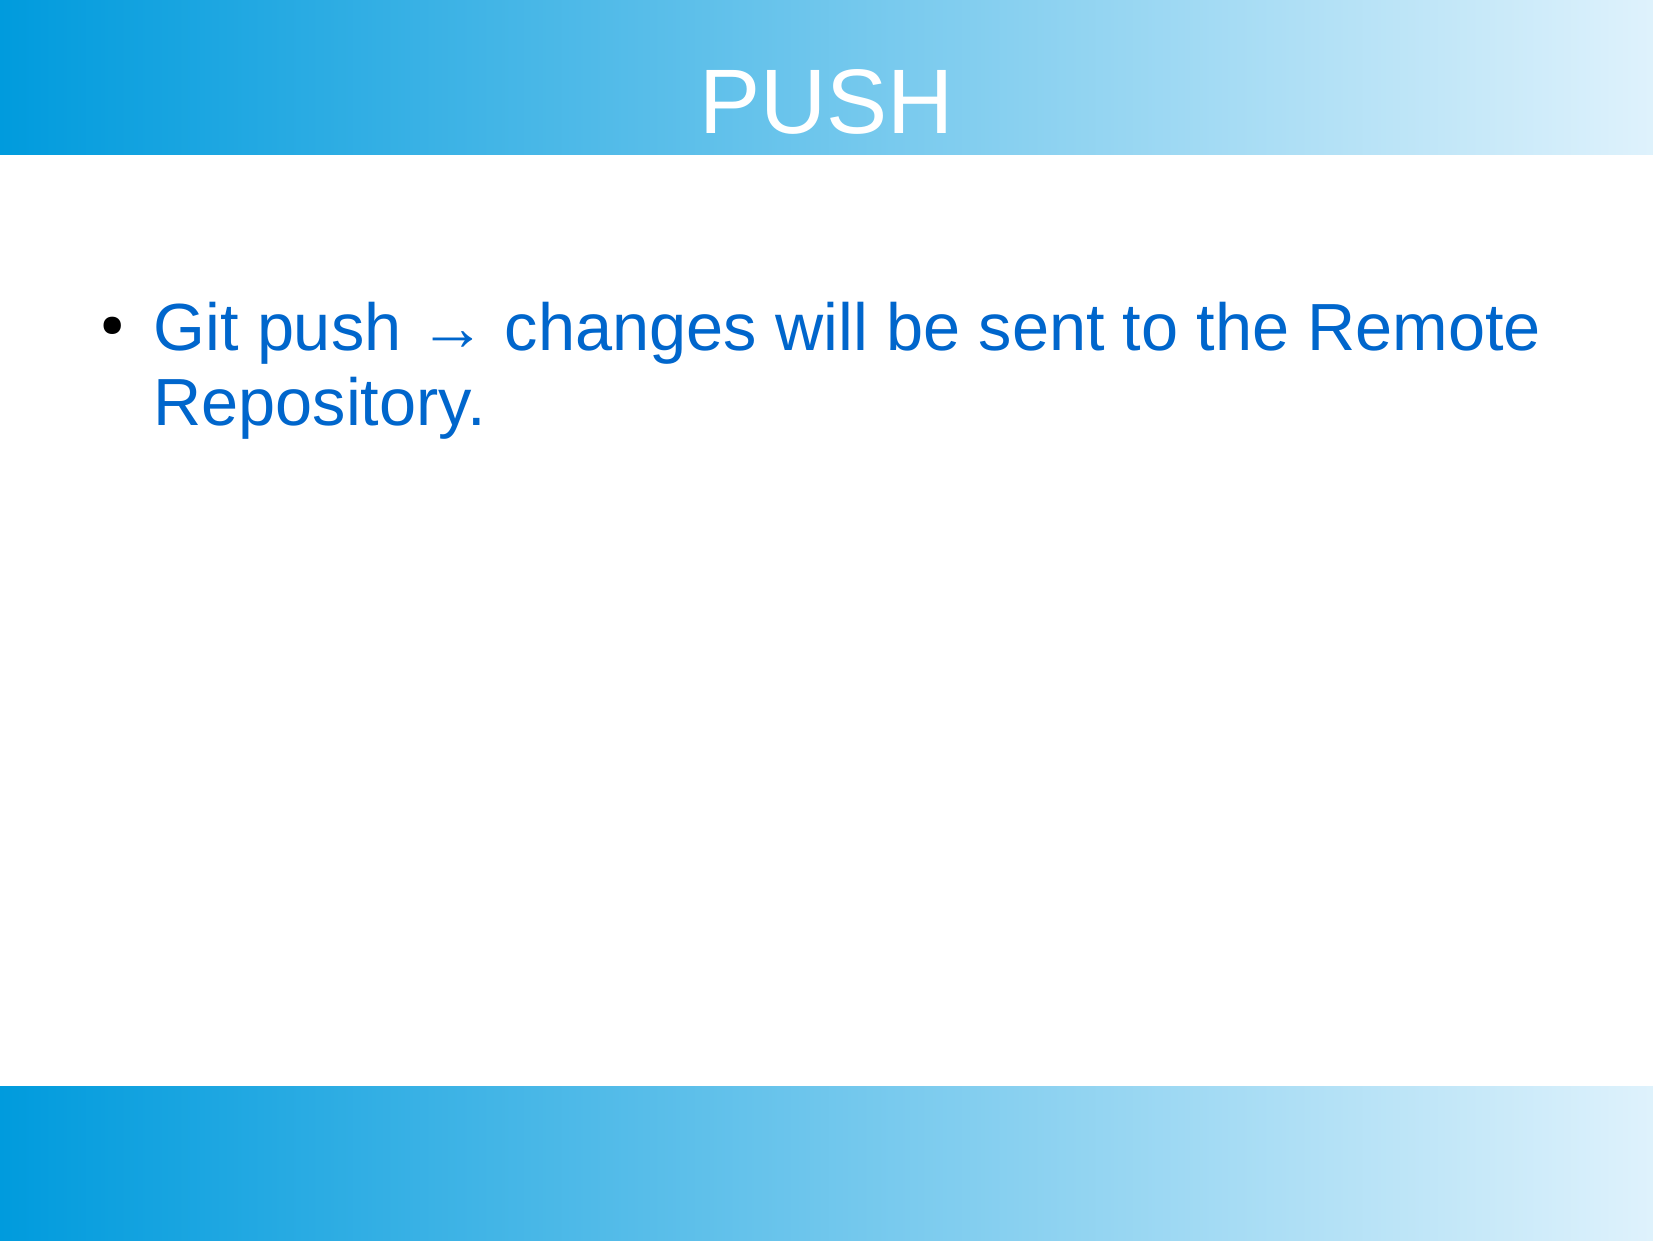

# PUSH
Git push → changes will be sent to the Remote Repository.